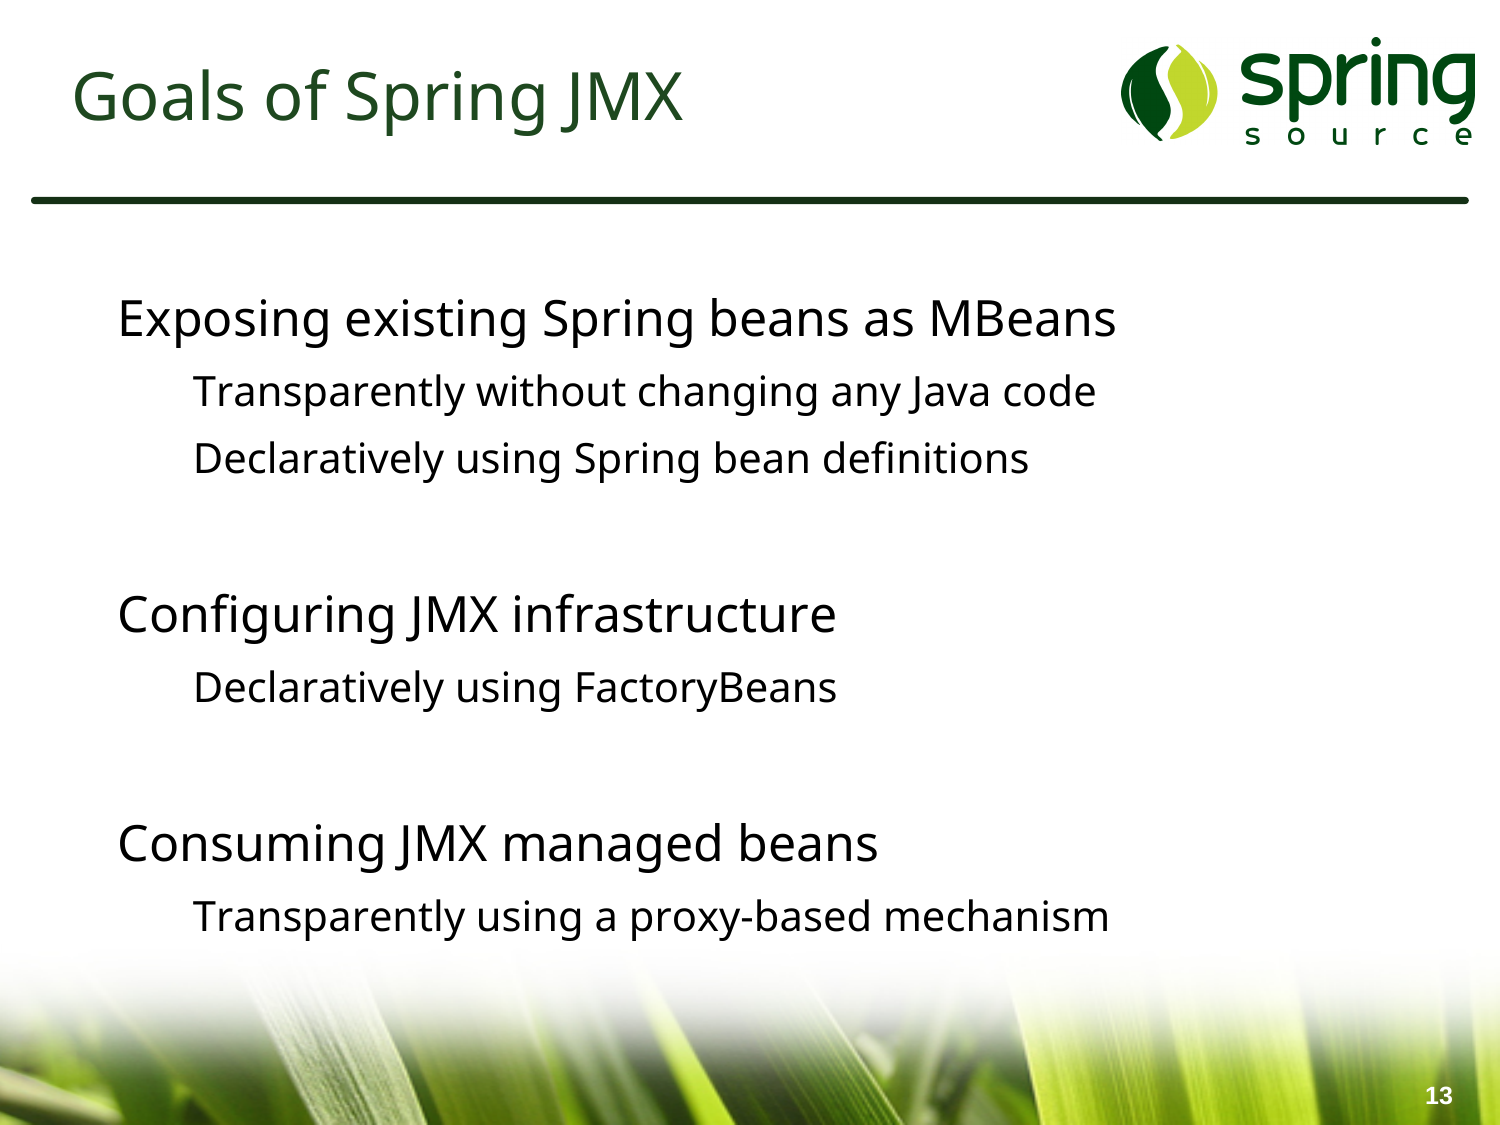

# Goals of Spring JMX
Exposing existing Spring beans as MBeans
Transparently without changing any Java code
Declaratively using Spring bean definitions
Configuring JMX infrastructure
Declaratively using FactoryBeans
Consuming JMX managed beans
Transparently using a proxy-based mechanism